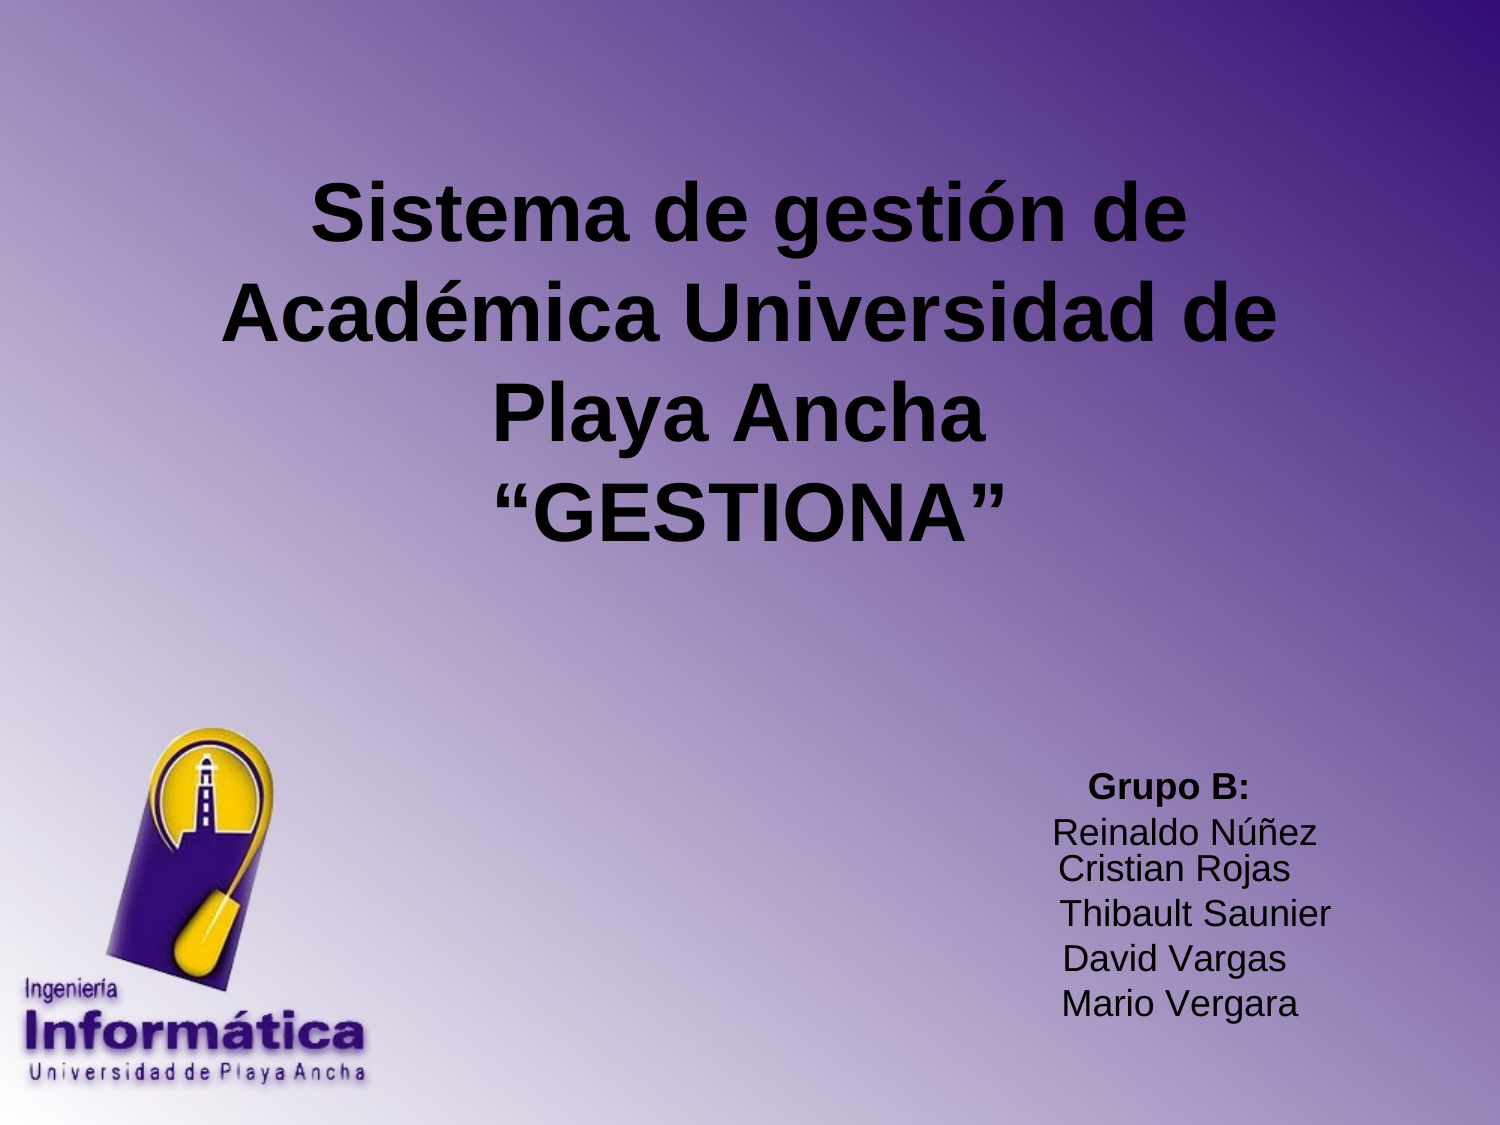

# Sistema de gestión de Académica Universidad de Playa Ancha “GESTIONA”
Grupo B:
 Reinaldo Núñez Cristian Rojas
 Thibault Saunier
David Vargas
 Mario Vergara